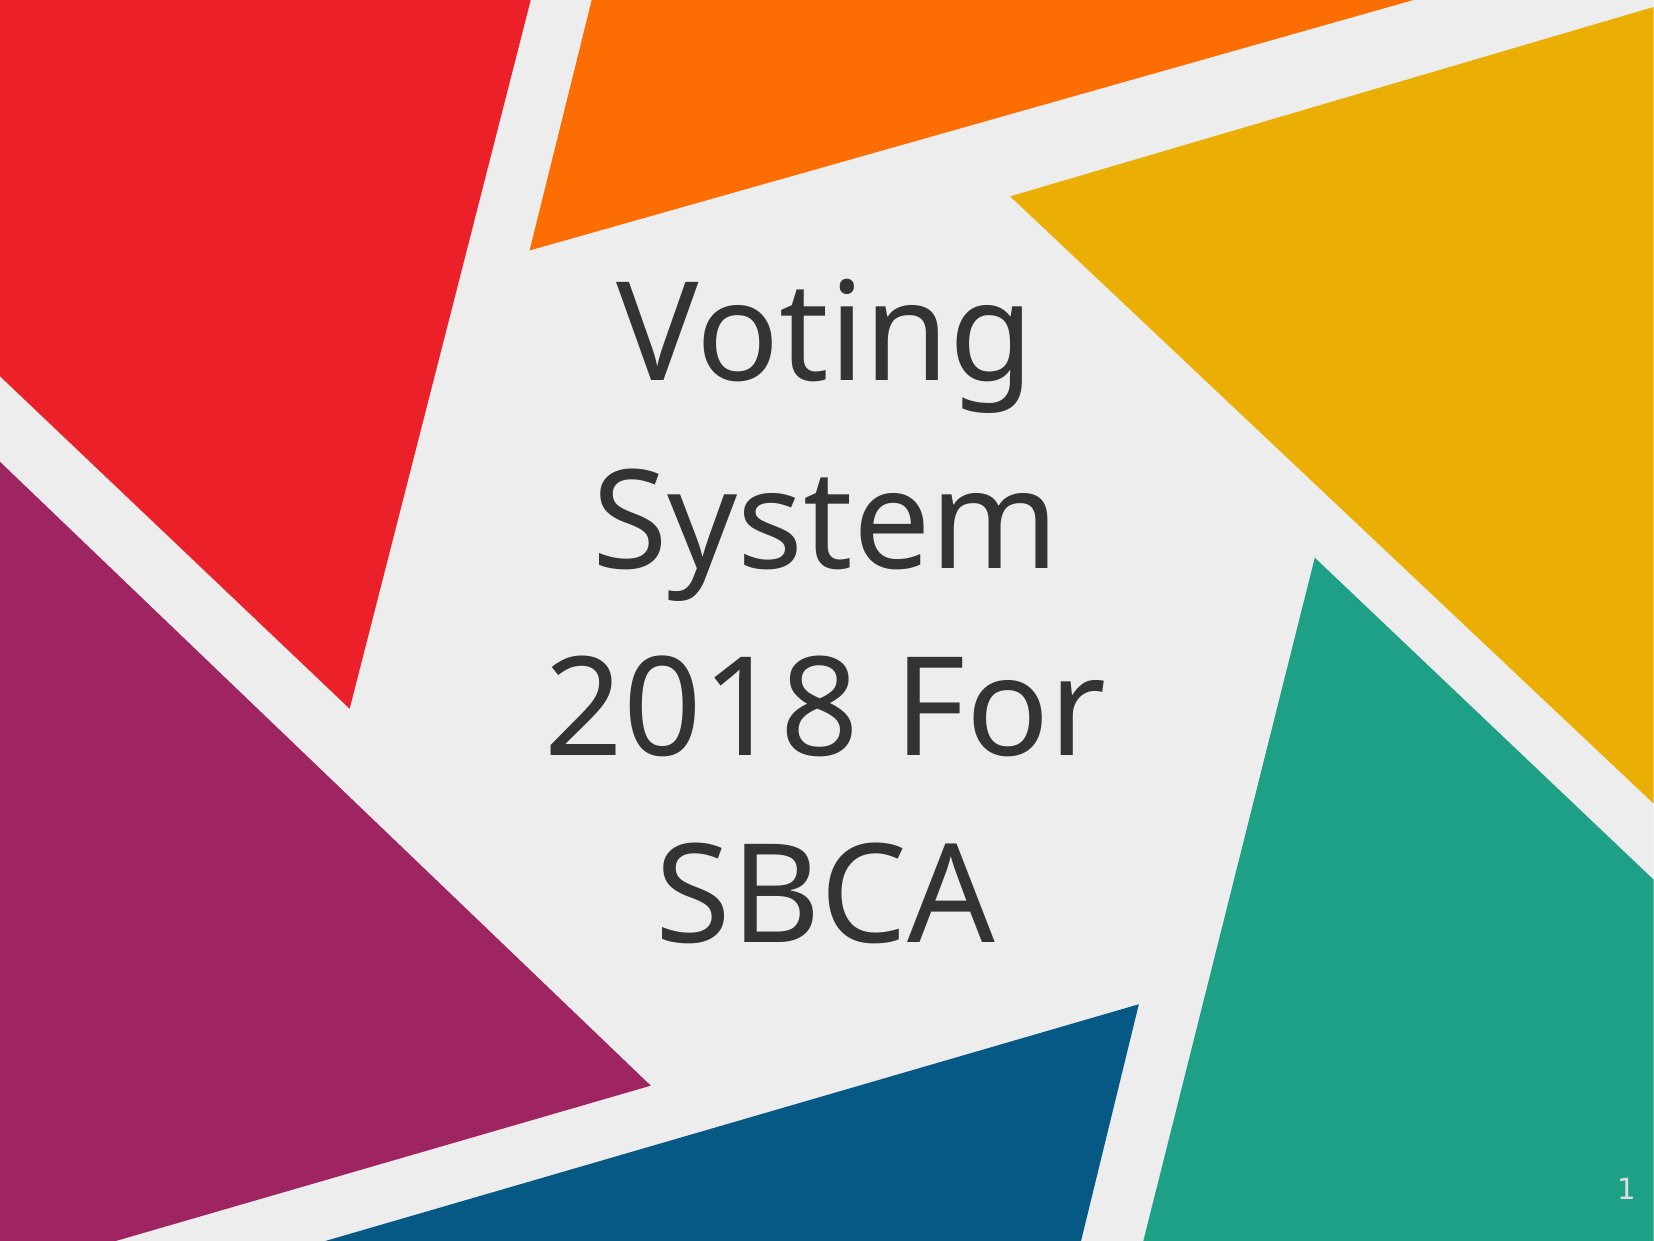

# Voting System 2018 For SBCA
1